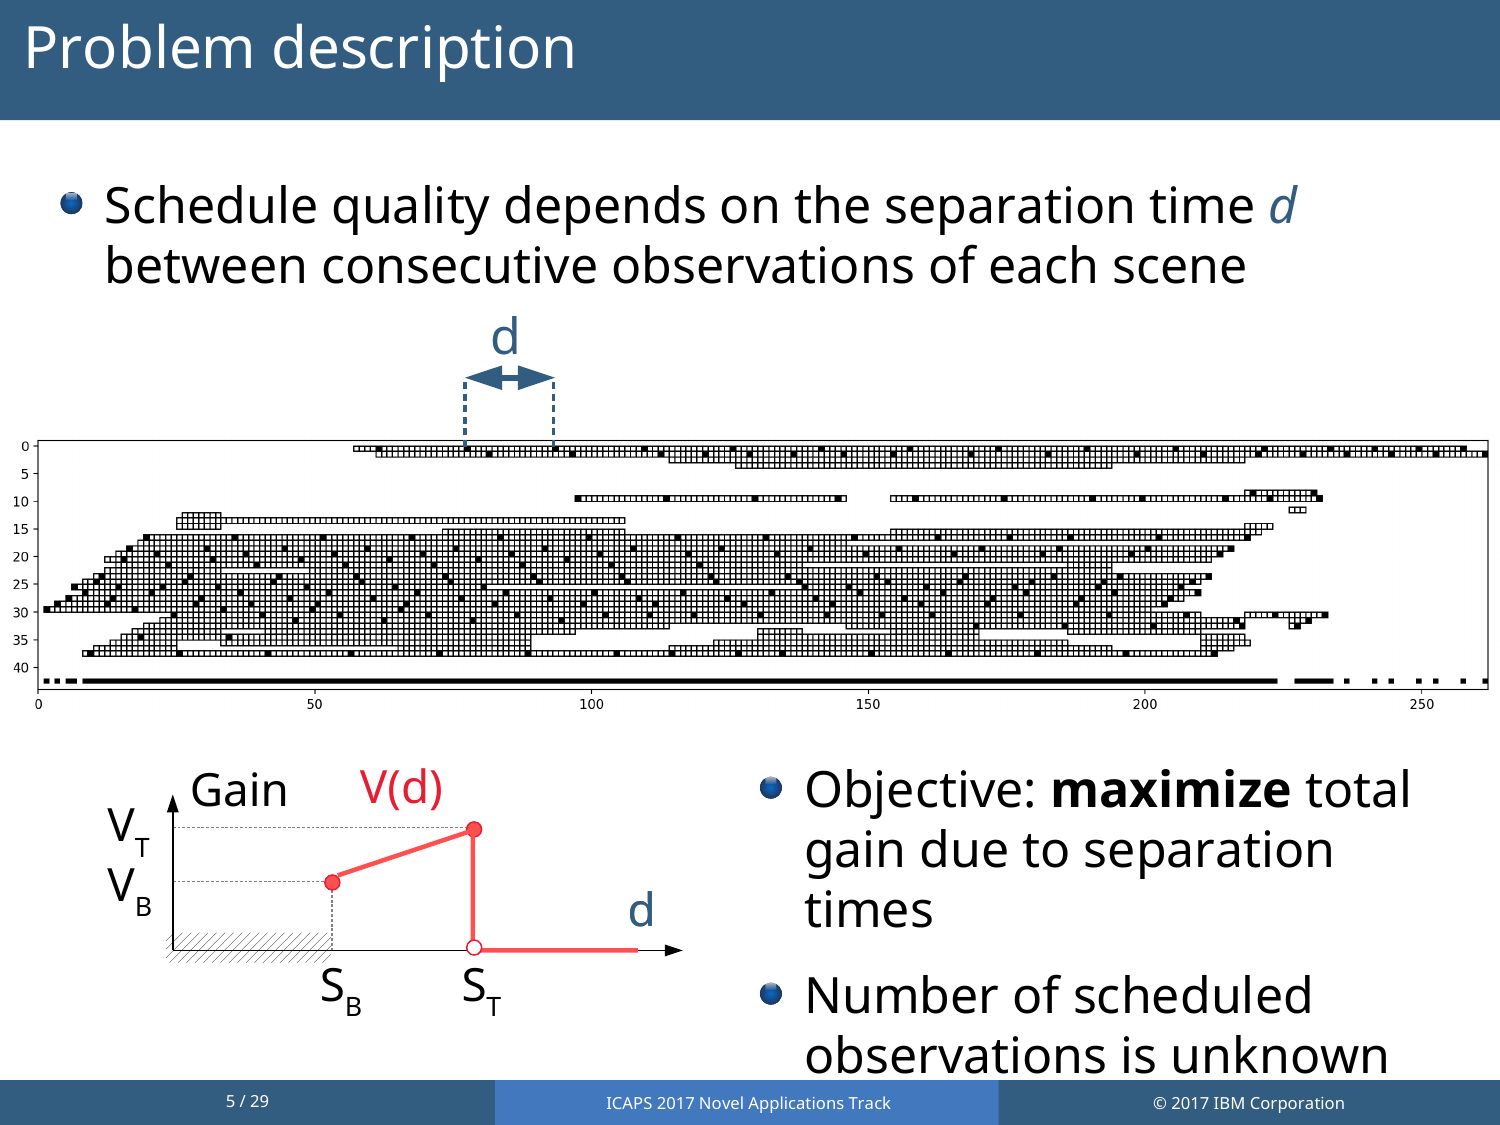

# Problem description
Schedule quality depends on the separation time d between consecutive observations of each scene
d
V(d)
Objective: maximize total gain due to separation times
Number of scheduled observations is unknown
Gain
VT
VB
SB
ST
d
d